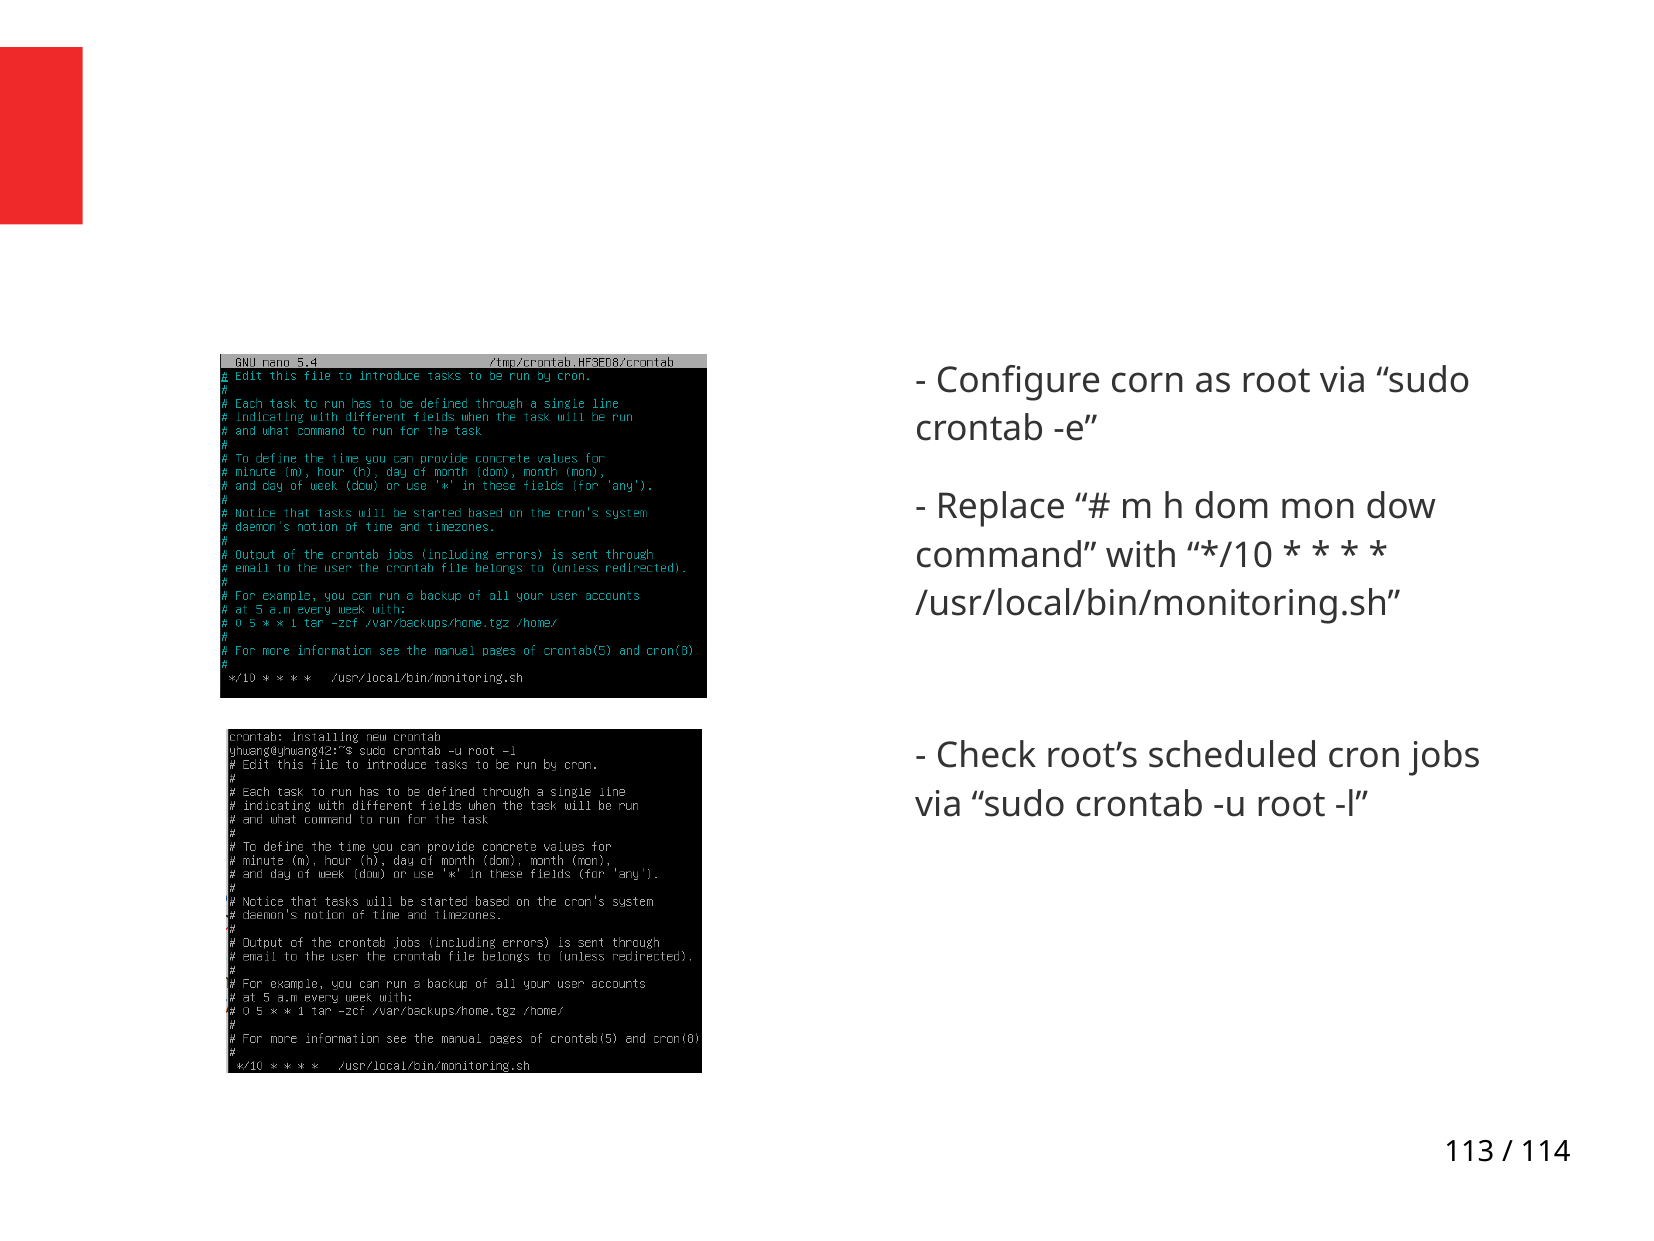

# - Configure corn as root via “sudo crontab -e”
- Replace “# m h dom mon dow command” with “*/10 * * * * /usr/local/bin/monitoring.sh”
- Check root’s scheduled cron jobs via “sudo crontab -u root -l”
113